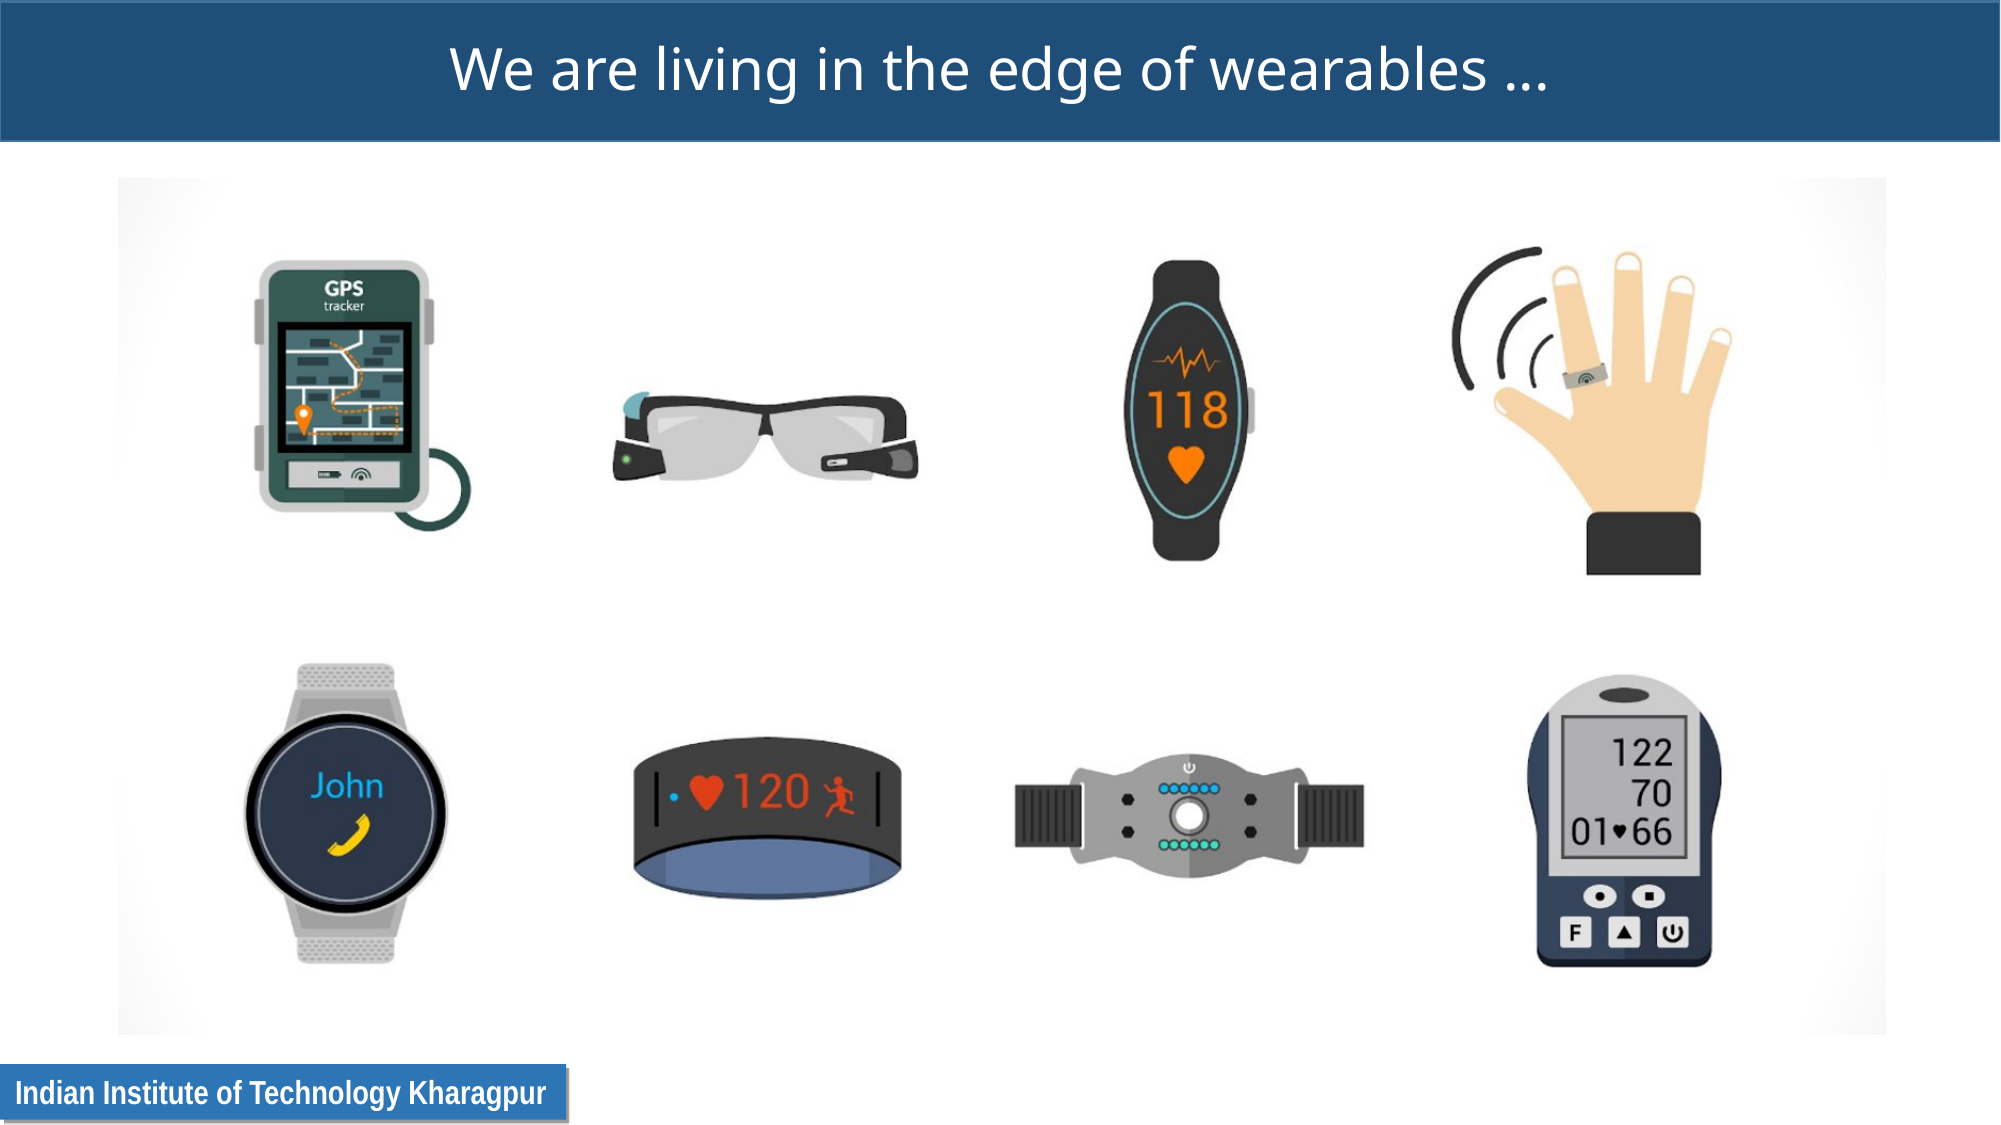

# We are living in the edge of wearables ...